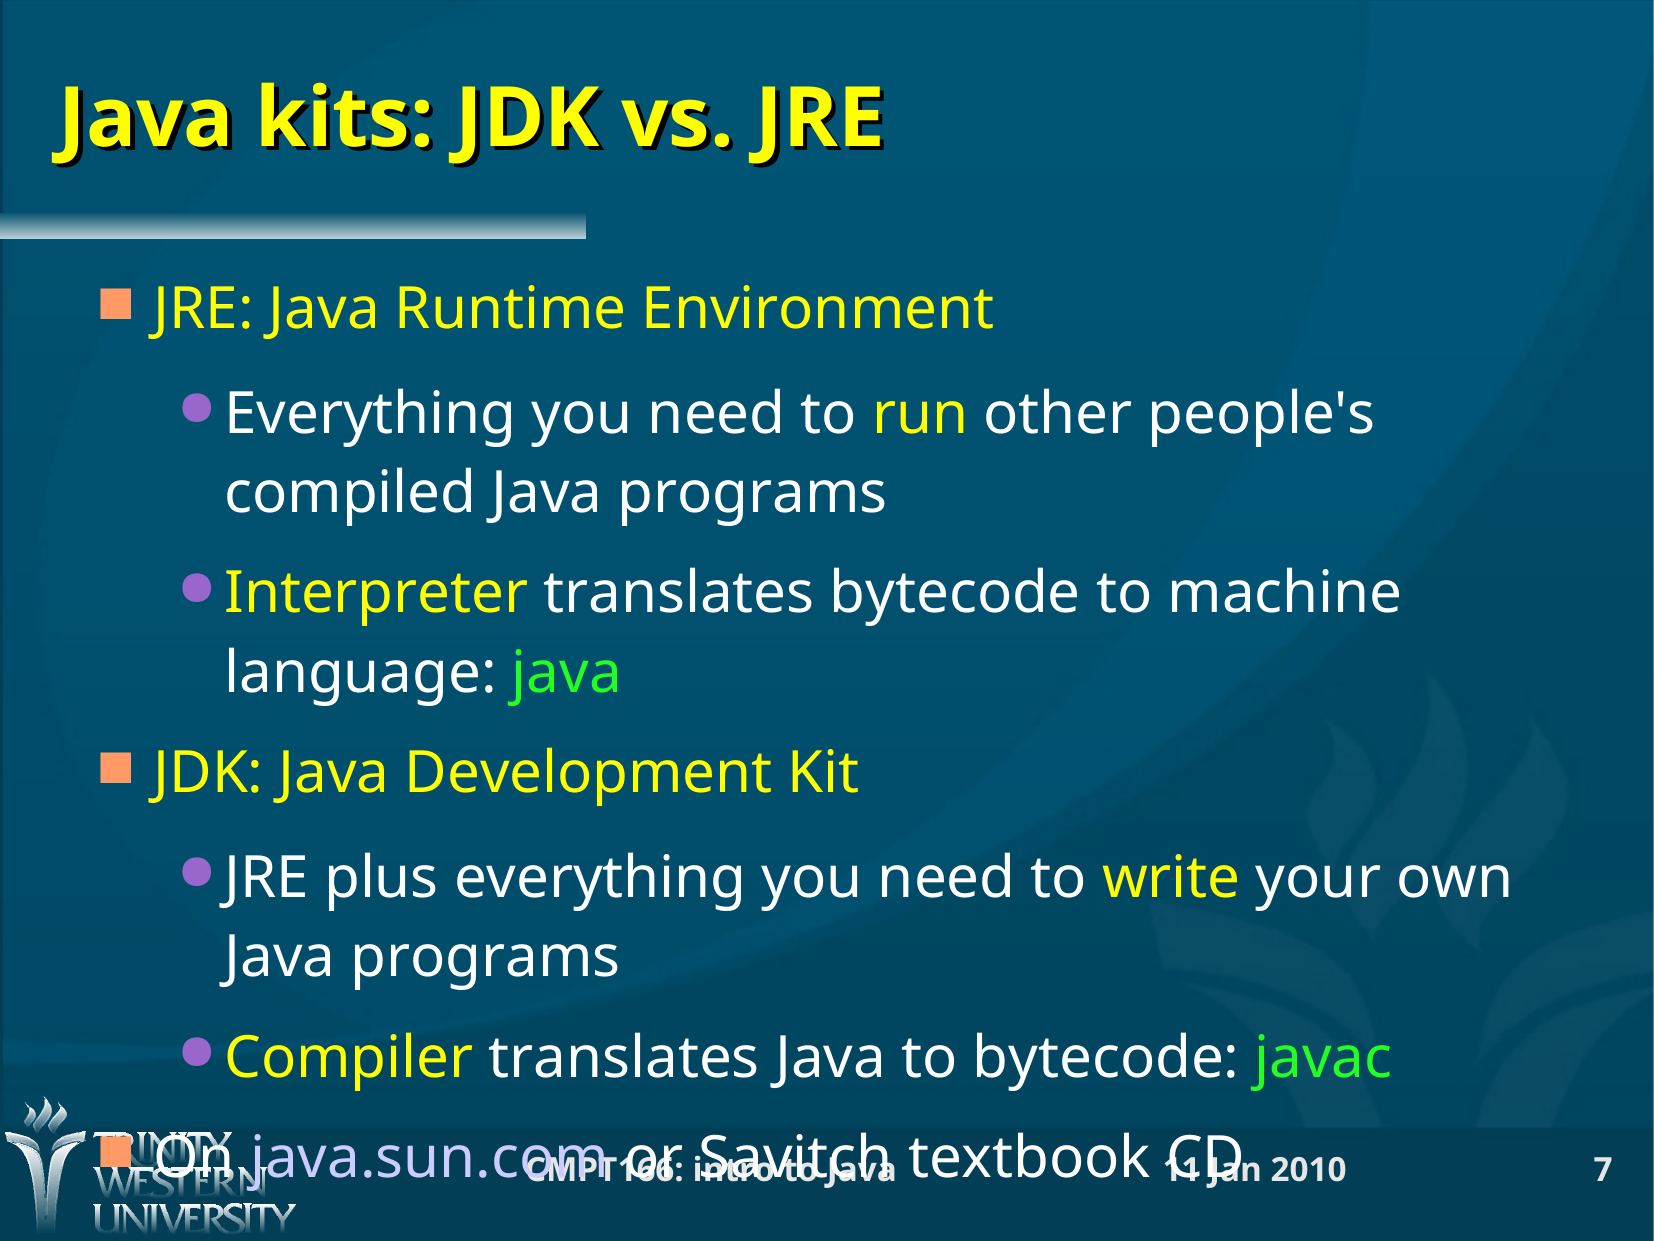

# Java kits: JDK vs. JRE
JRE: Java Runtime Environment
Everything you need to run other people's compiled Java programs
Interpreter translates bytecode to machine language: java
JDK: Java Development Kit
JRE plus everything you need to write your own Java programs
Compiler translates Java to bytecode: javac
On java.sun.com or Savitch textbook CD
CMPT166: intro to Java
11 Jan 2010
7